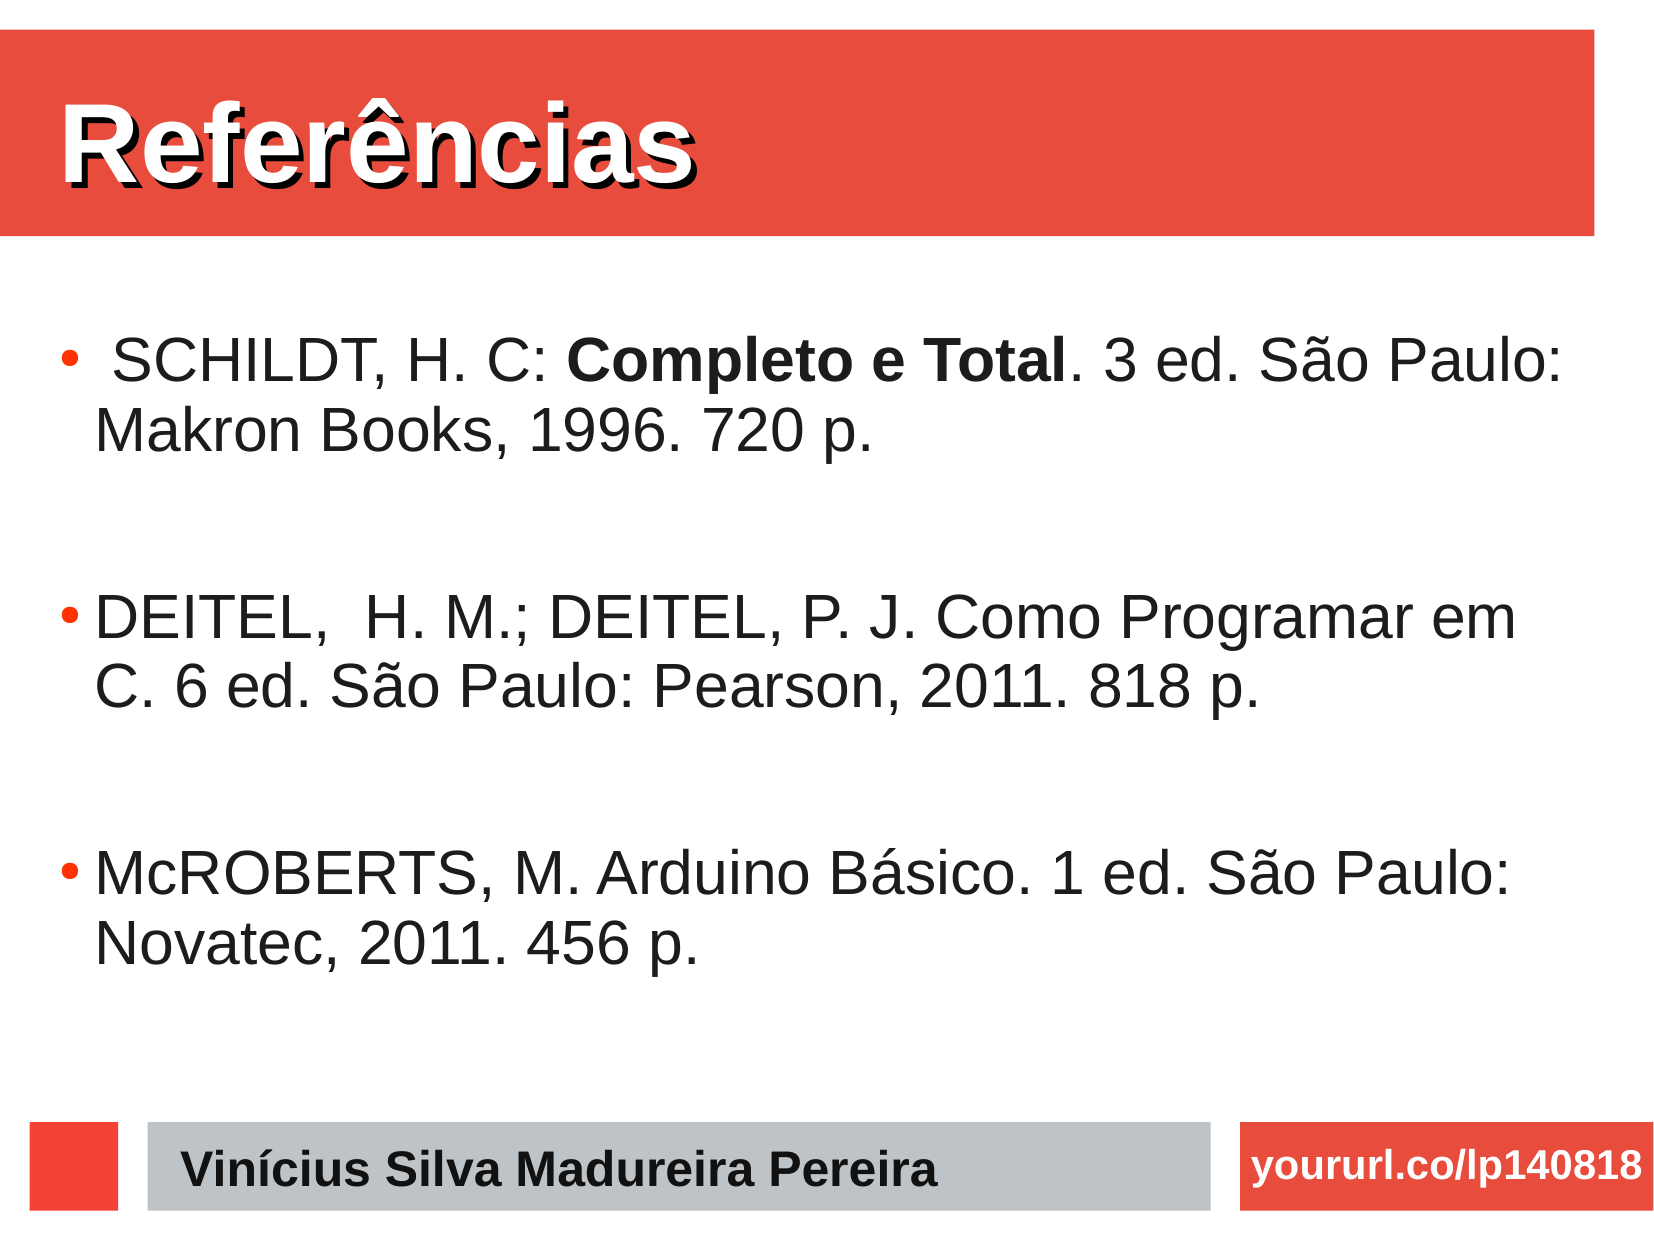

# Referências
 SCHILDT, H. C: Completo e Total. 3 ed. São Paulo: Makron Books, 1996. 720 p.
DEITEL, H. M.; DEITEL, P. J. Como Programar em C. 6 ed. São Paulo: Pearson, 2011. 818 p.
McROBERTS, M. Arduino Básico. 1 ed. São Paulo: Novatec, 2011. 456 p.
Vinícius Silva Madureira Pereira
yoururl.co/lp140818